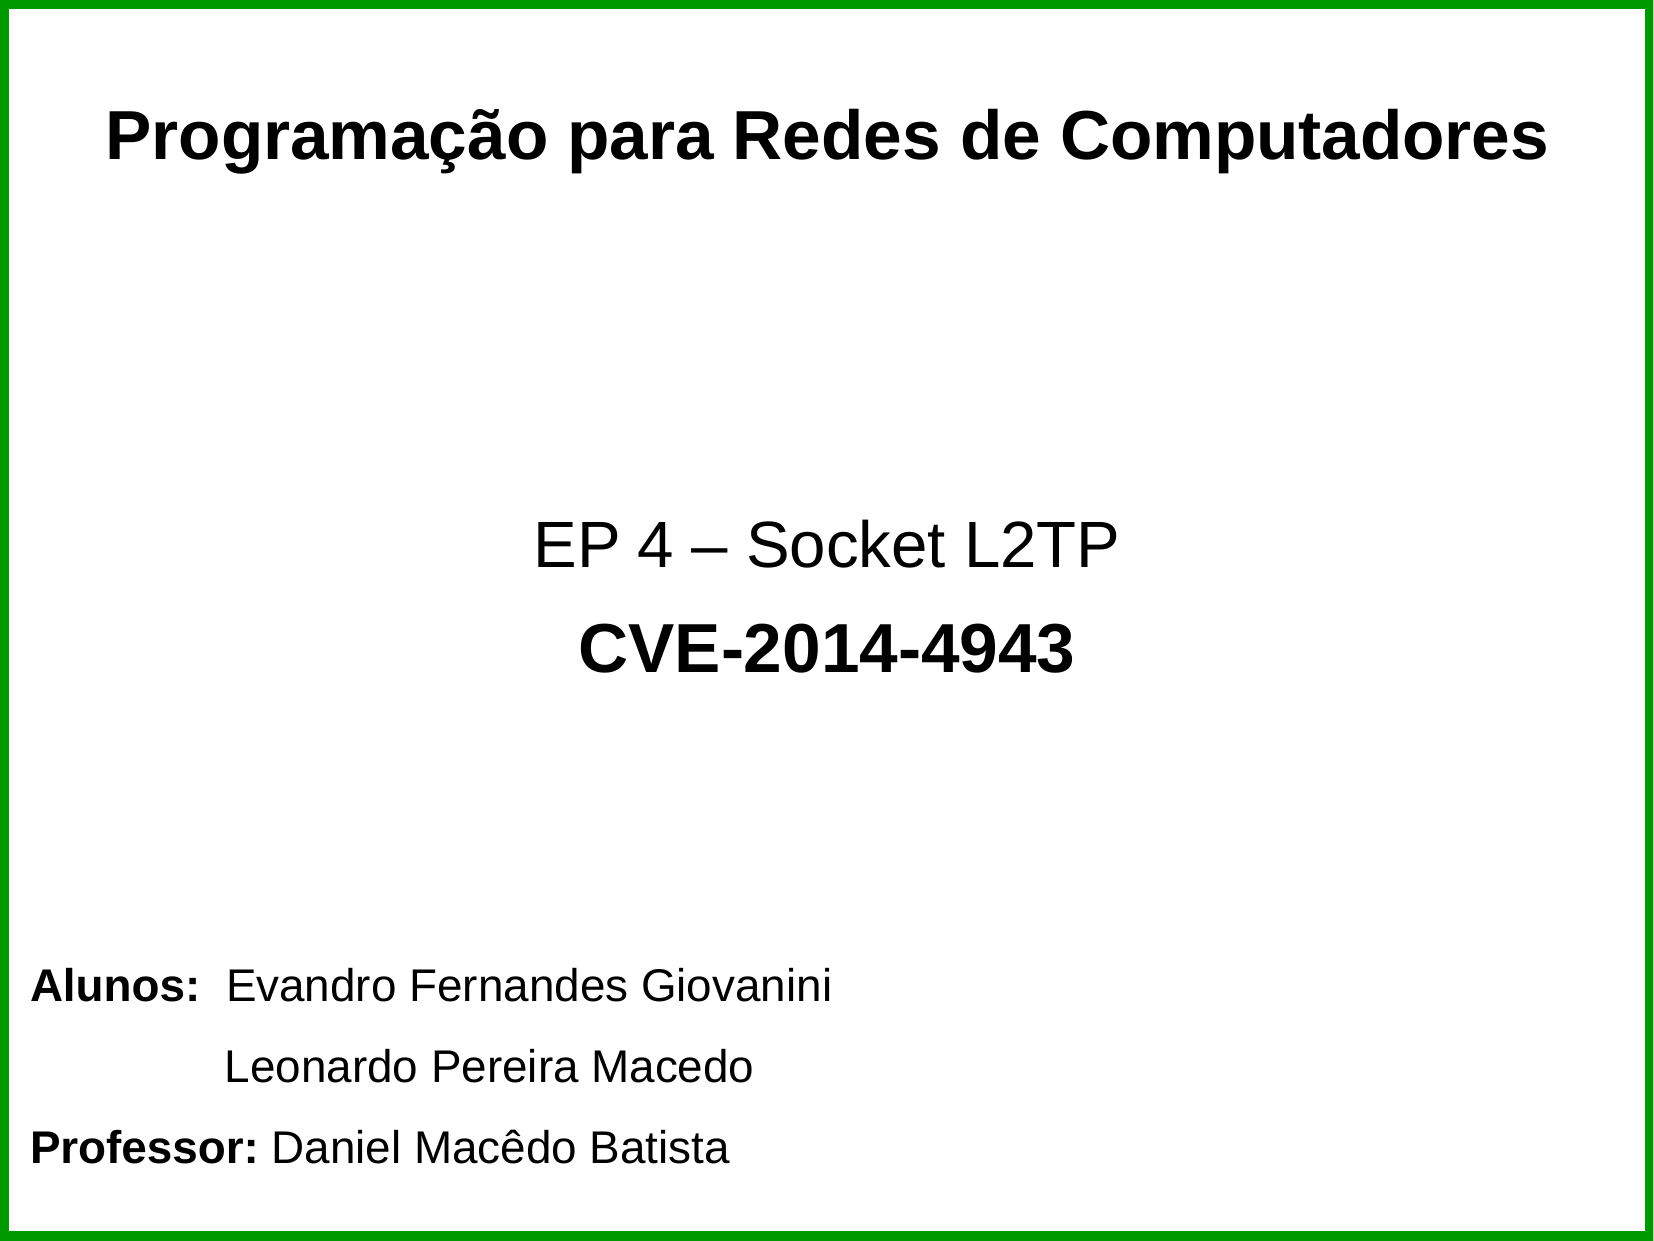

# Programação para Redes de Computadores
EP 4 – Socket L2TP
CVE-2014-4943
Alunos: Evandro Fernandes Giovanini
 Leonardo Pereira Macedo
Professor: Daniel Macêdo Batista